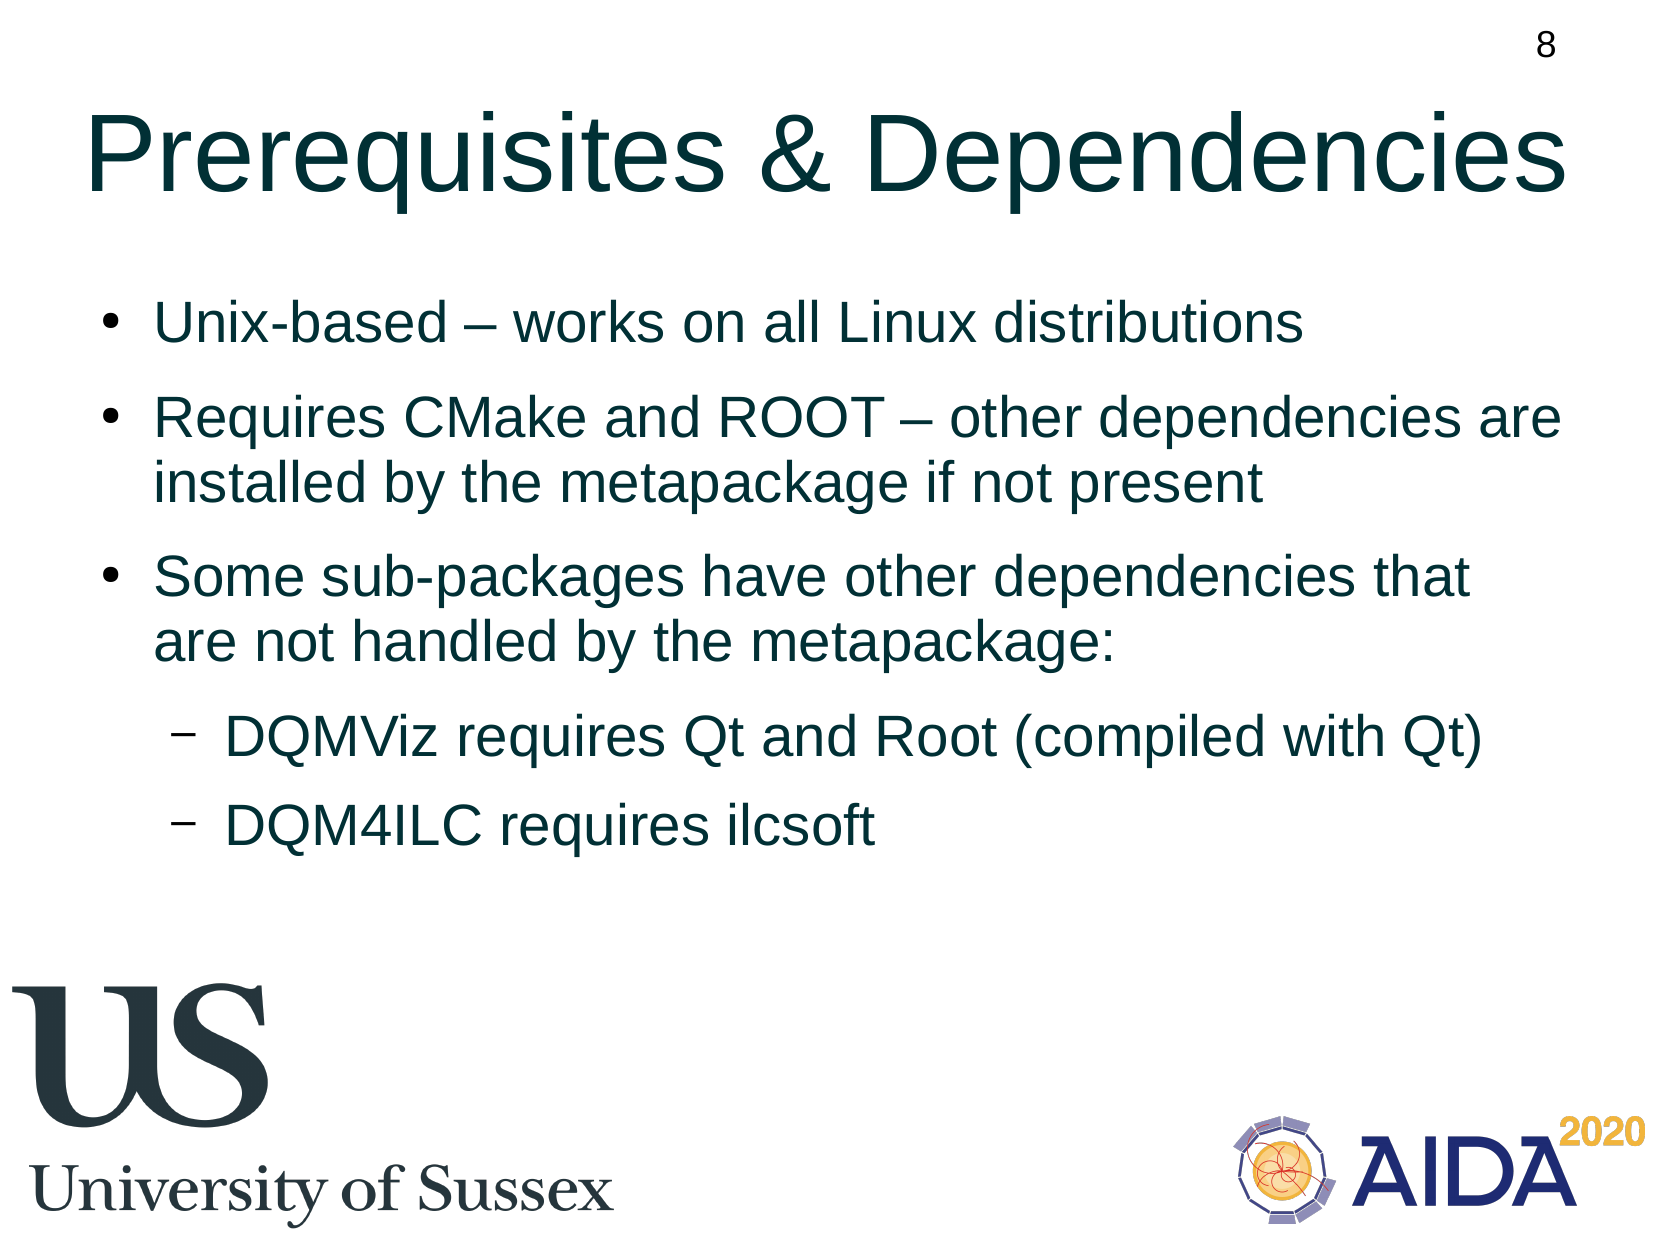

# Prerequisites & Dependencies
Unix-based – works on all Linux distributions
Requires CMake and ROOT – other dependencies are installed by the metapackage if not present
Some sub-packages have other dependencies that are not handled by the metapackage:
DQMViz requires Qt and Root (compiled with Qt)
DQM4ILC requires ilcsoft